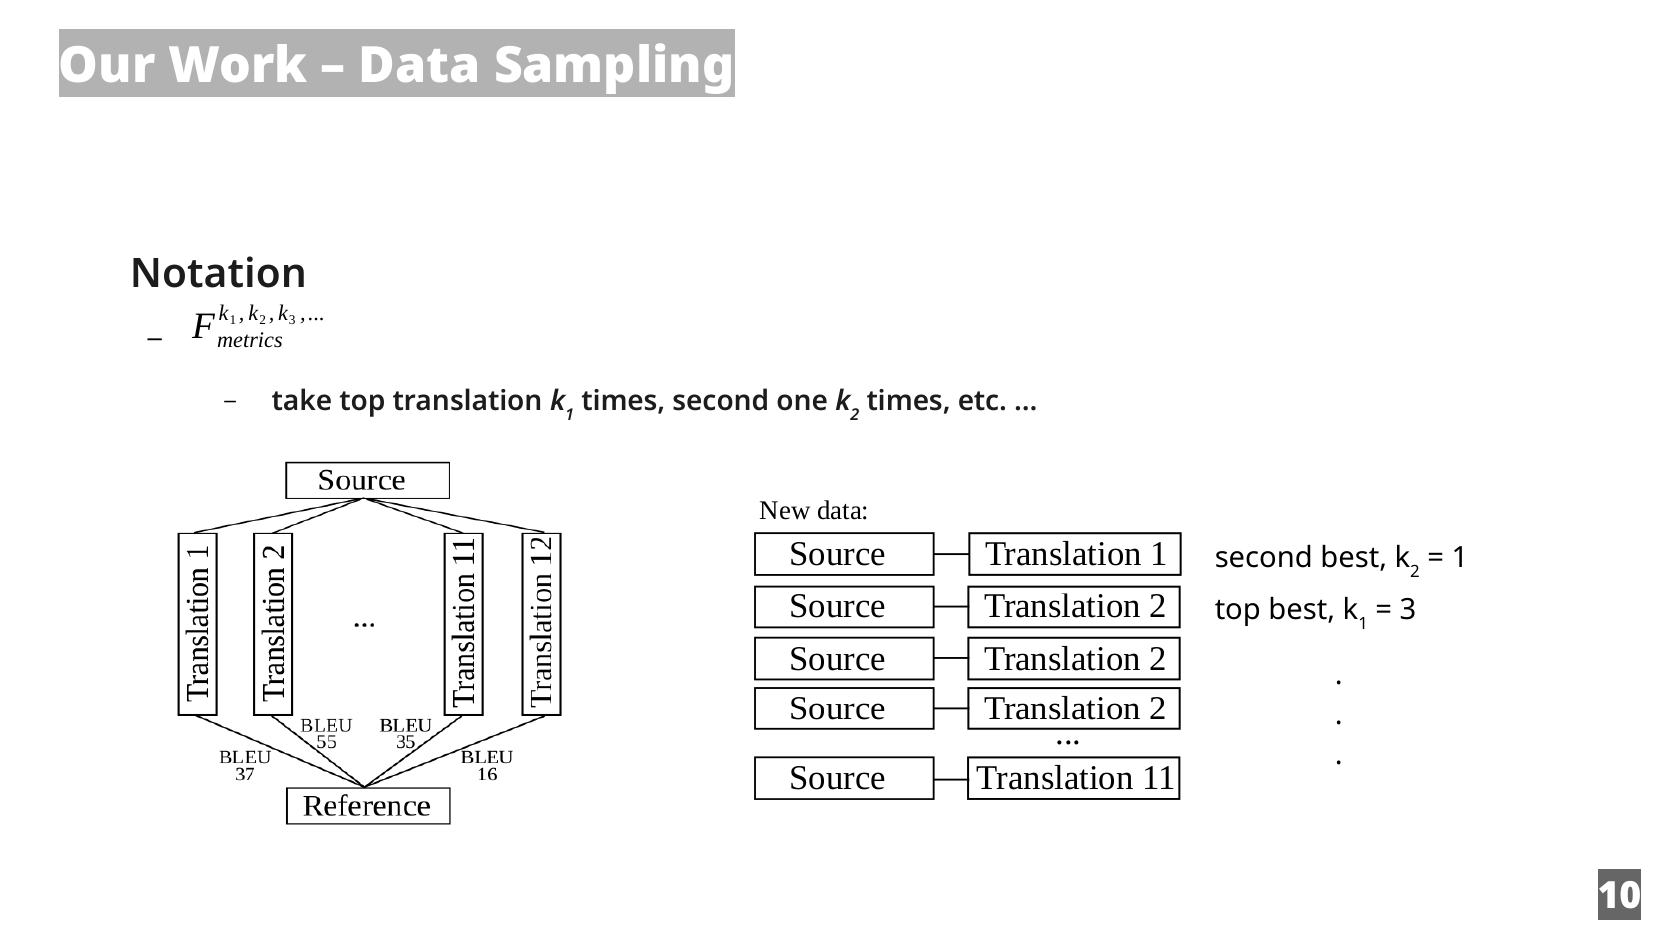

# Our Work – Data Sampling
Notation
take top translation k1 times, second one k2 times, etc. …
second best, k2 = 1
top best, k1 = 3
.
.
.